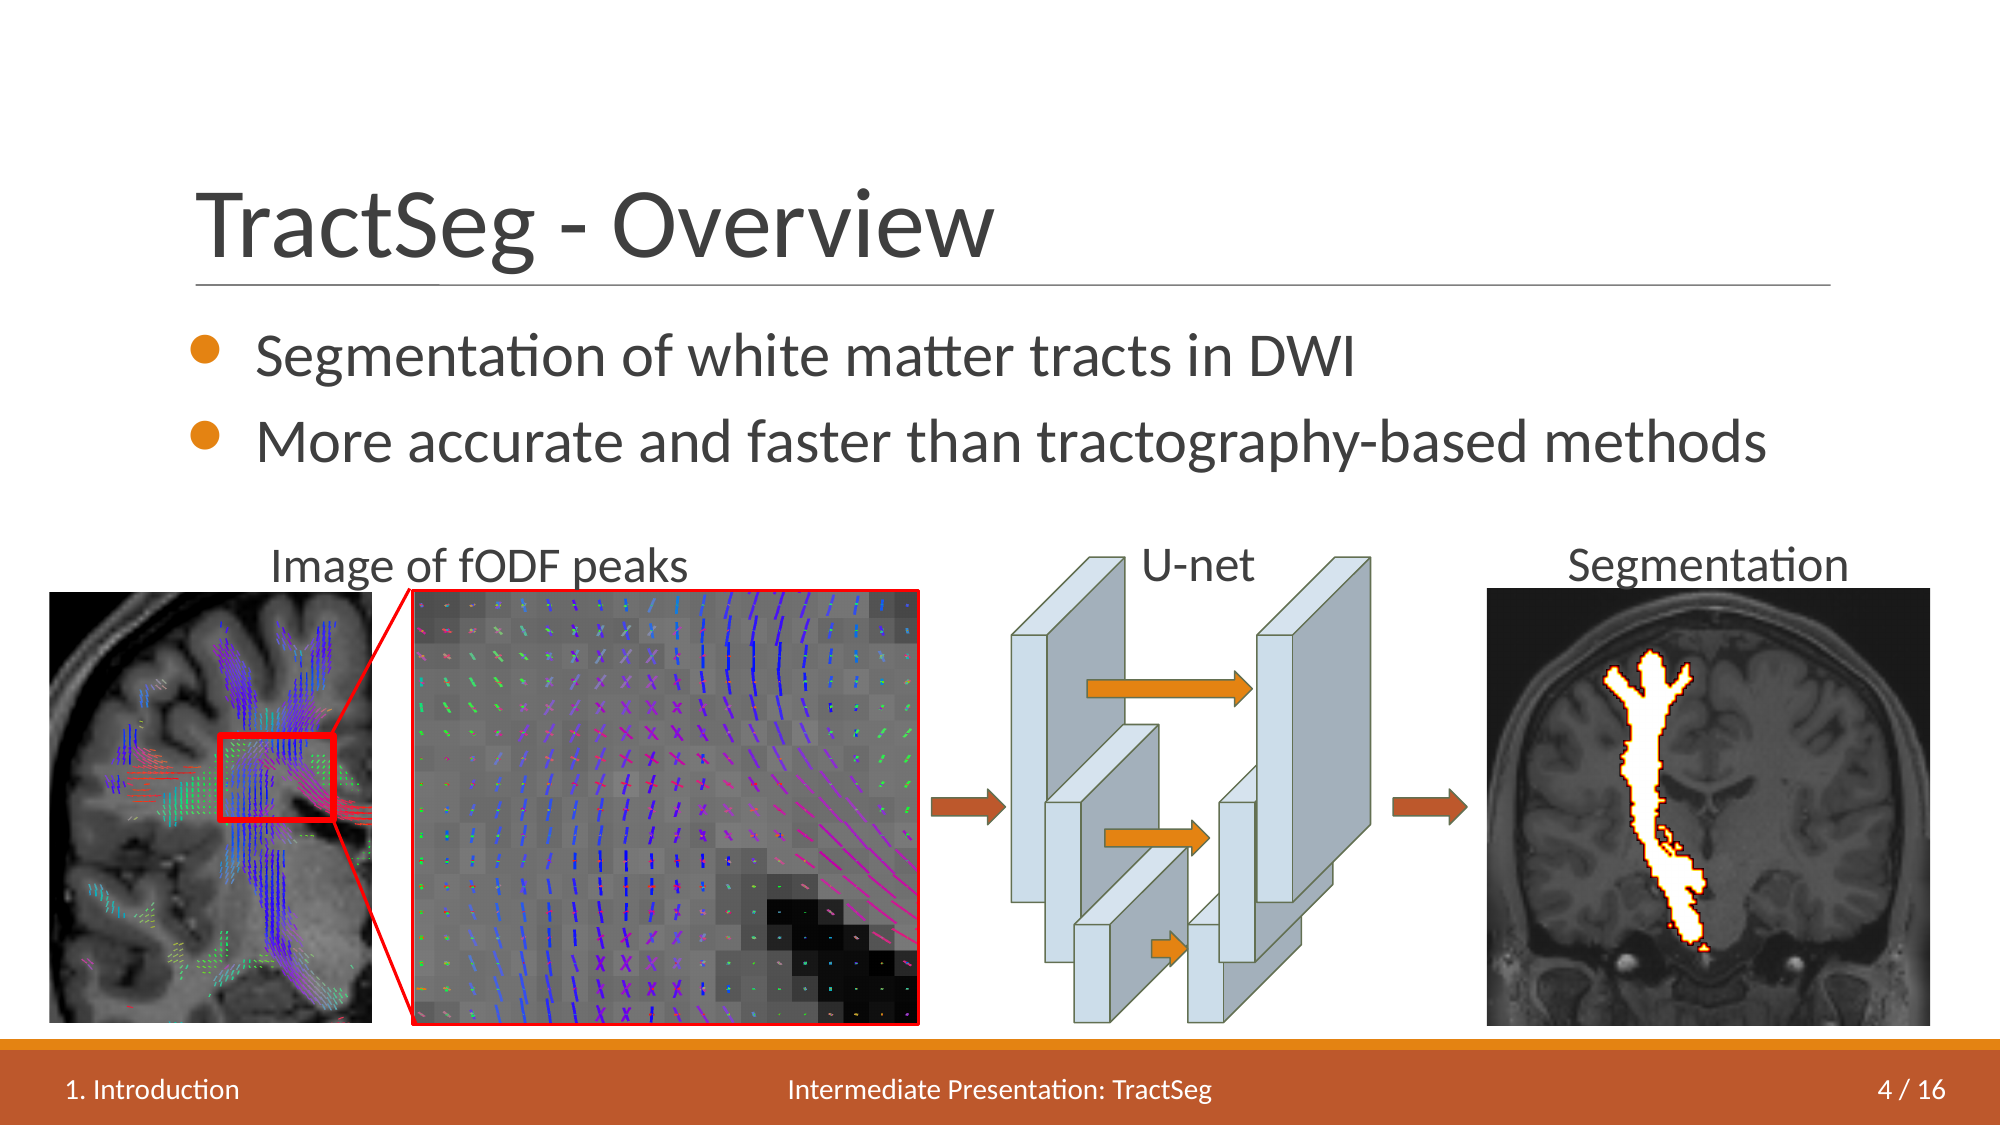

# TractSeg - Overview
Segmentation of white matter tracts in DWI
More accurate and faster than tractography-based methods
U-net
Segmentation
Image of fODF peaks
1. Introduction
Intermediate Presentation: TractSeg